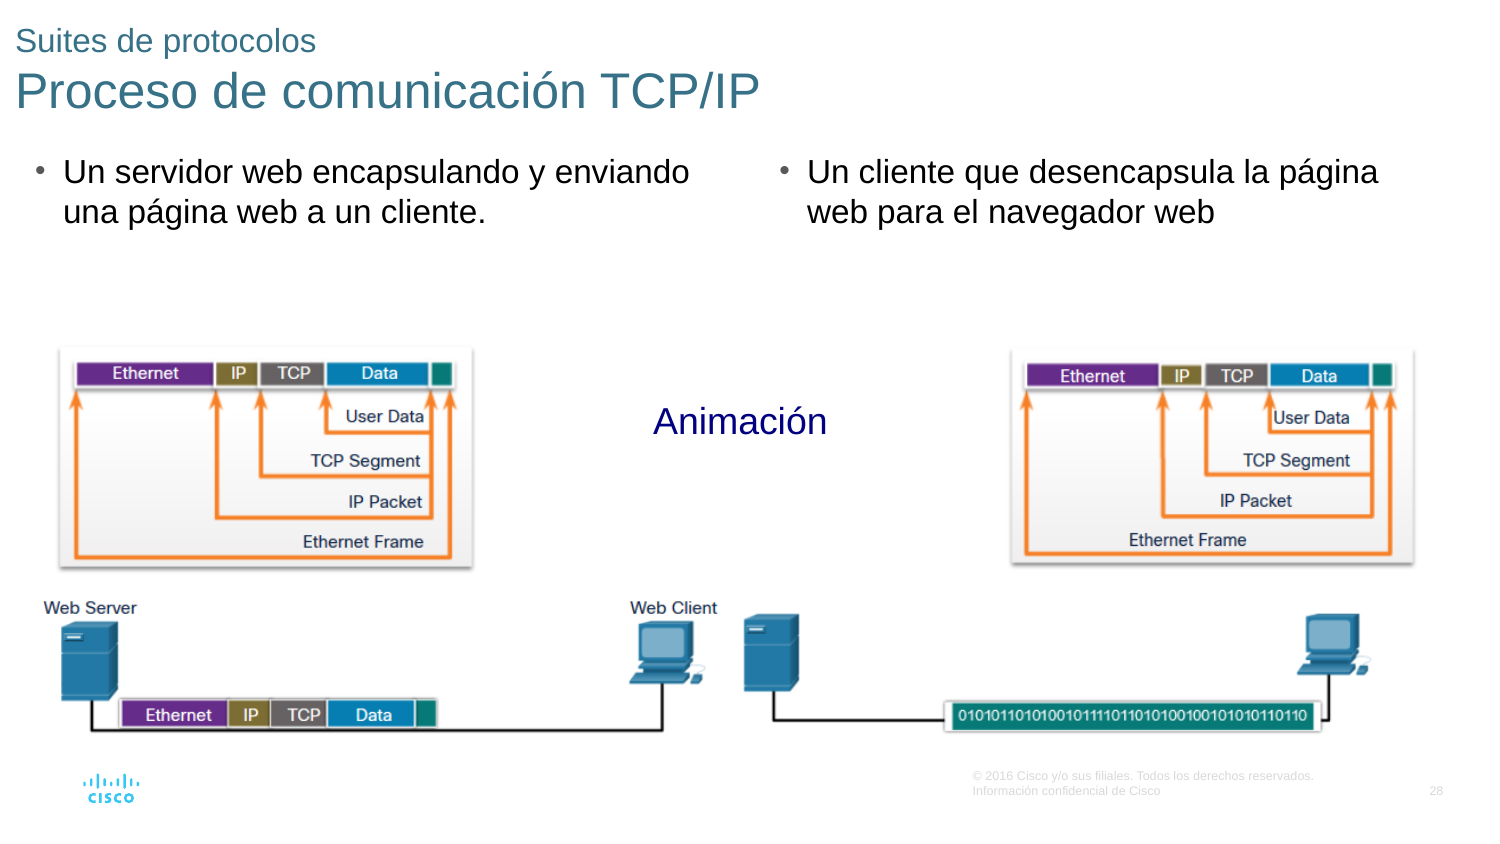

# Suites de protocolos Proceso de comunicación TCP/IP
Un servidor web encapsulando y enviando una página web a un cliente.
Un cliente que desencapsula la página web para el navegador web
Animación